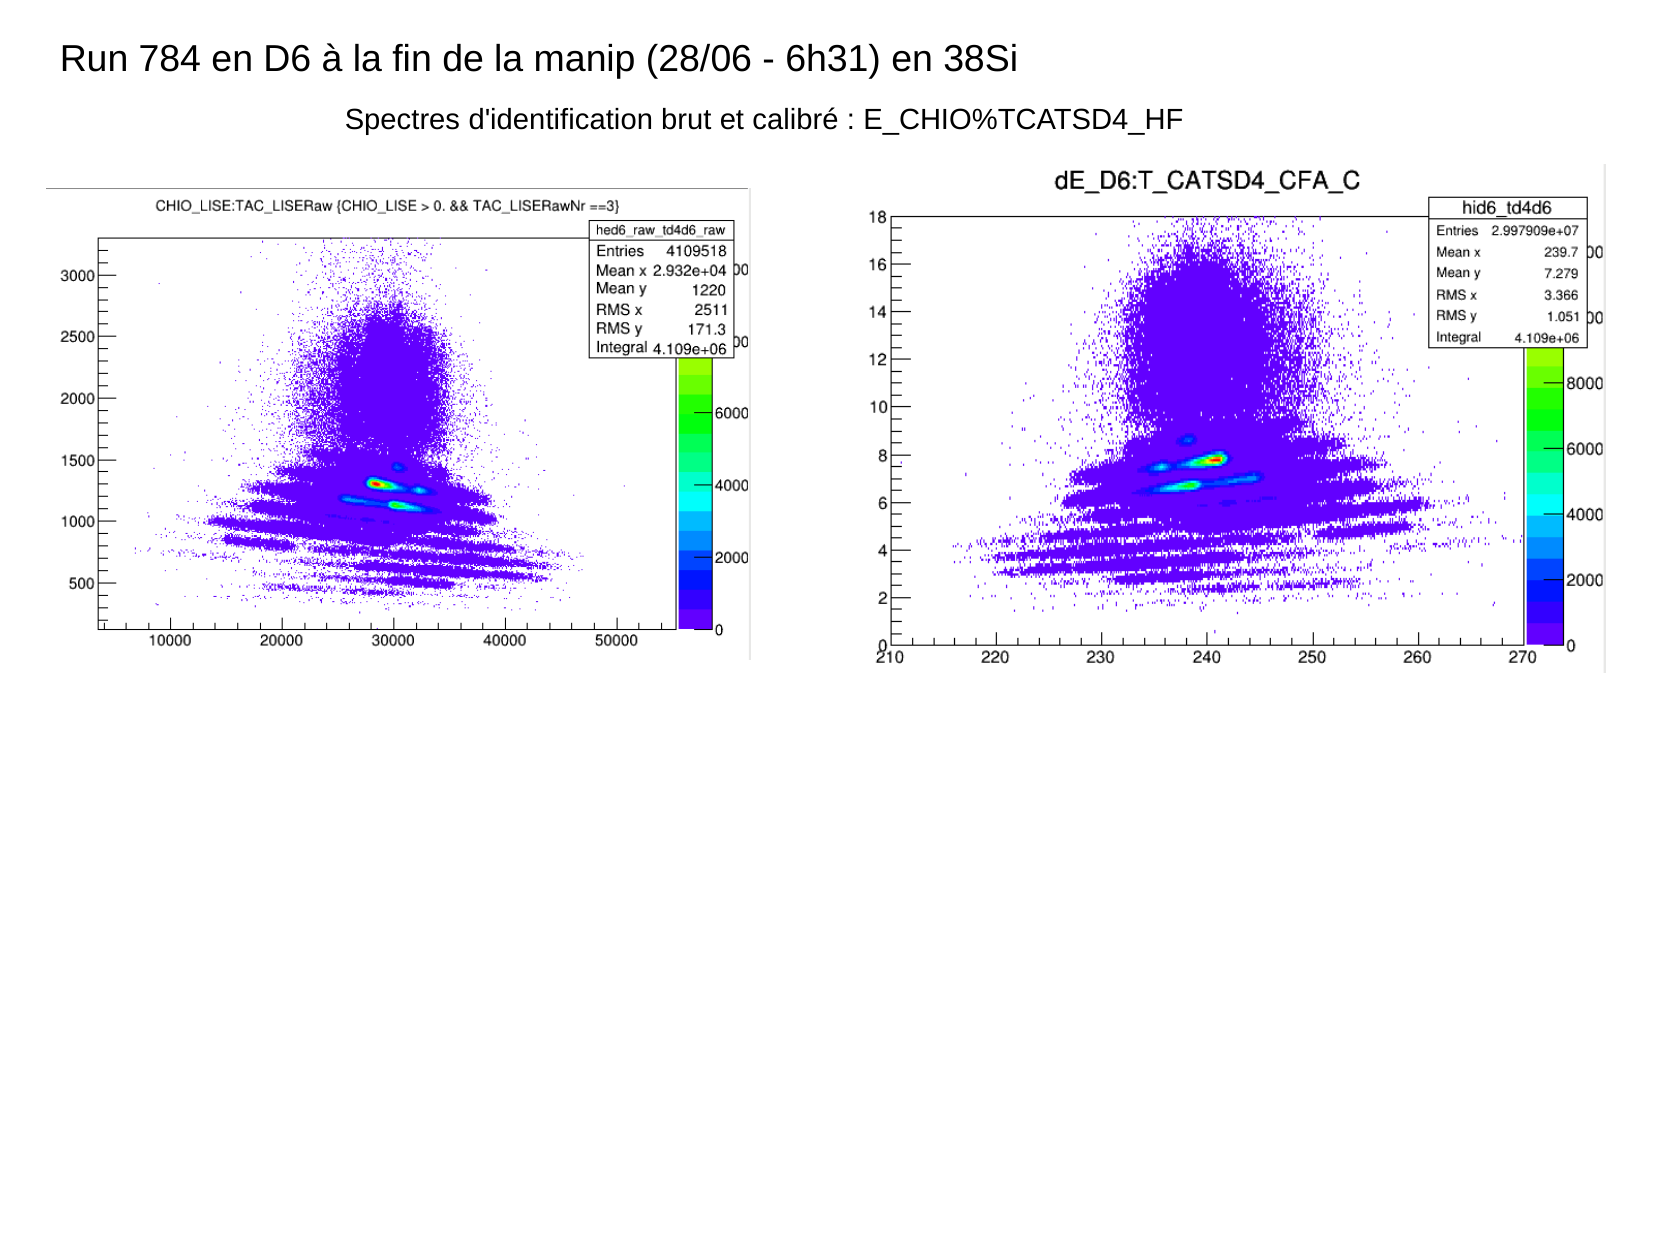

Run 784 en D6 à la fin de la manip (28/06 - 6h31) en 38Si
Spectres d'identification brut et calibré : E_CHIO%TCATSD4_HF